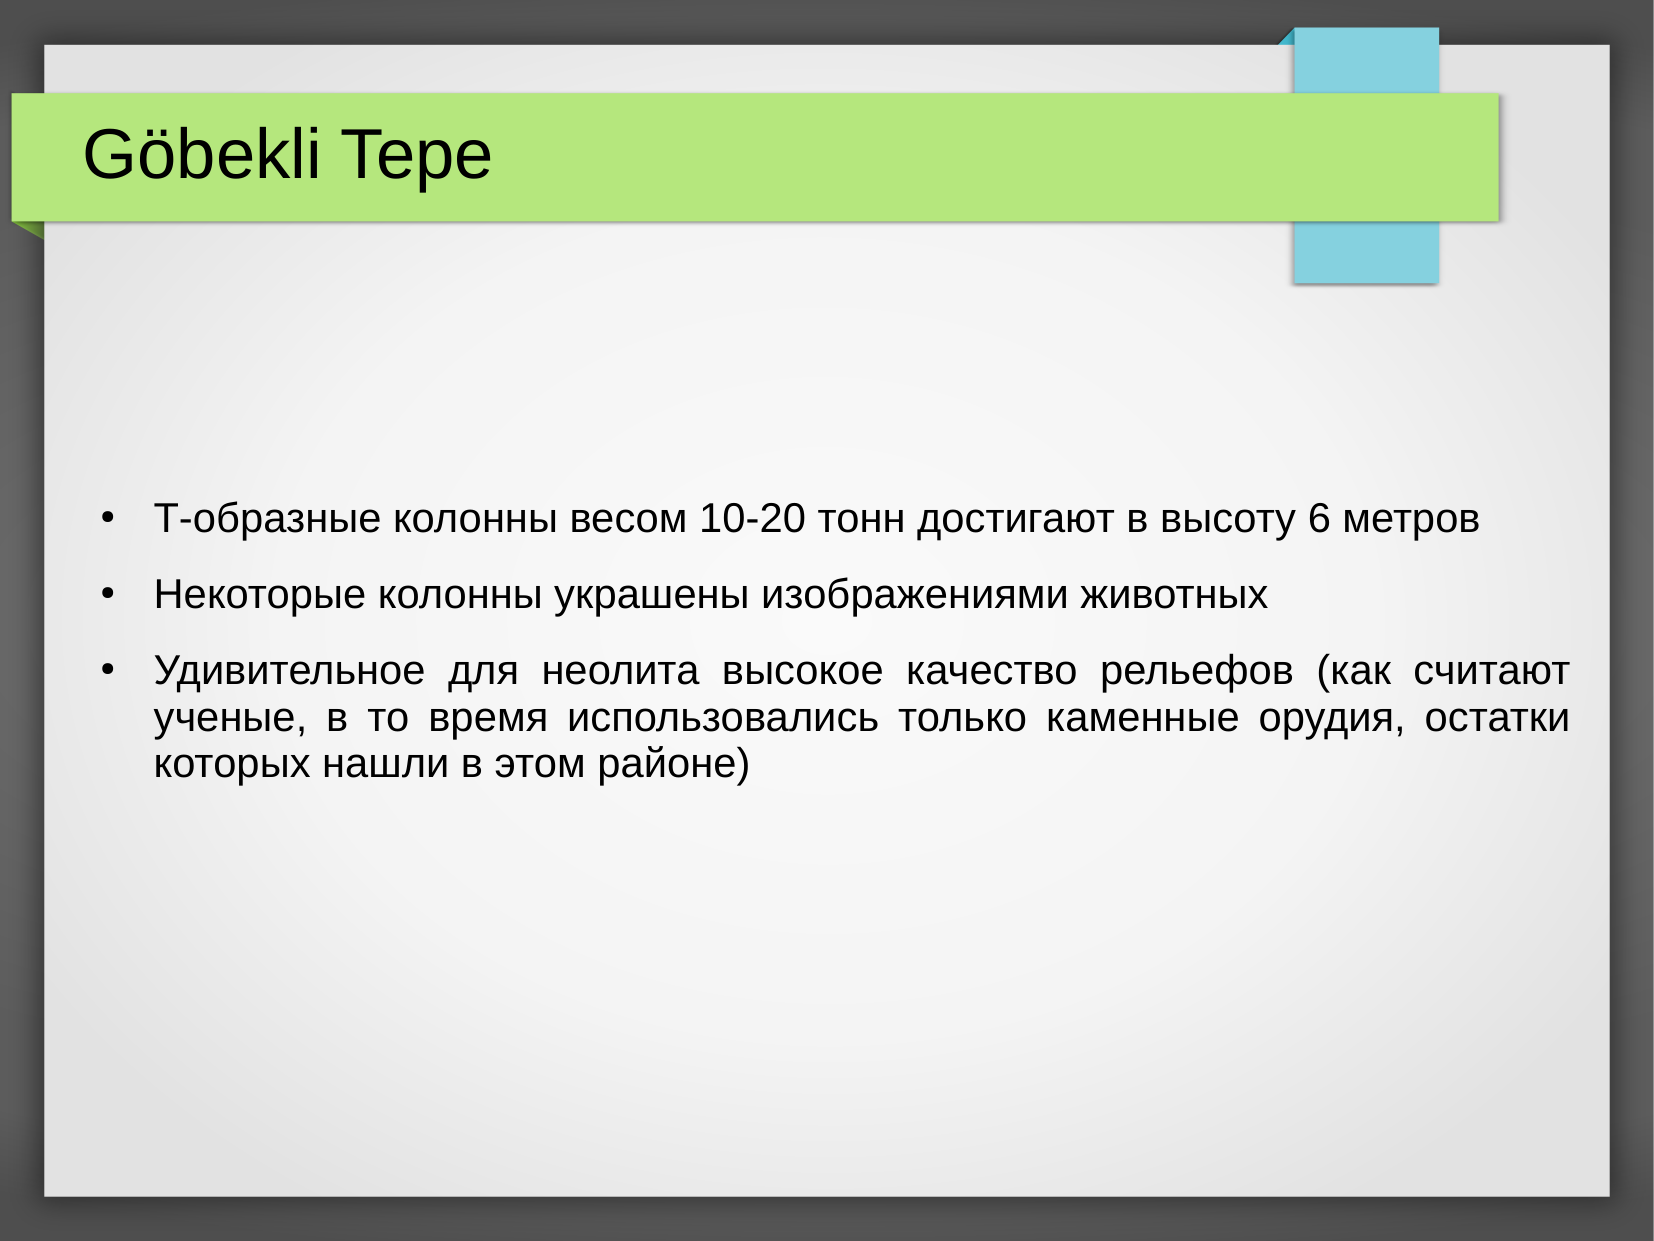

# Göbekli Tepe
Т-образные колонны весом 10-20 тонн достигают в высоту 6 метров
Некоторые колонны украшены изображениями животных
Удивительное для неолита высокое качество рельефов (как считают ученые, в то время использовались только каменные орудия, остатки которых нашли в этом районе)